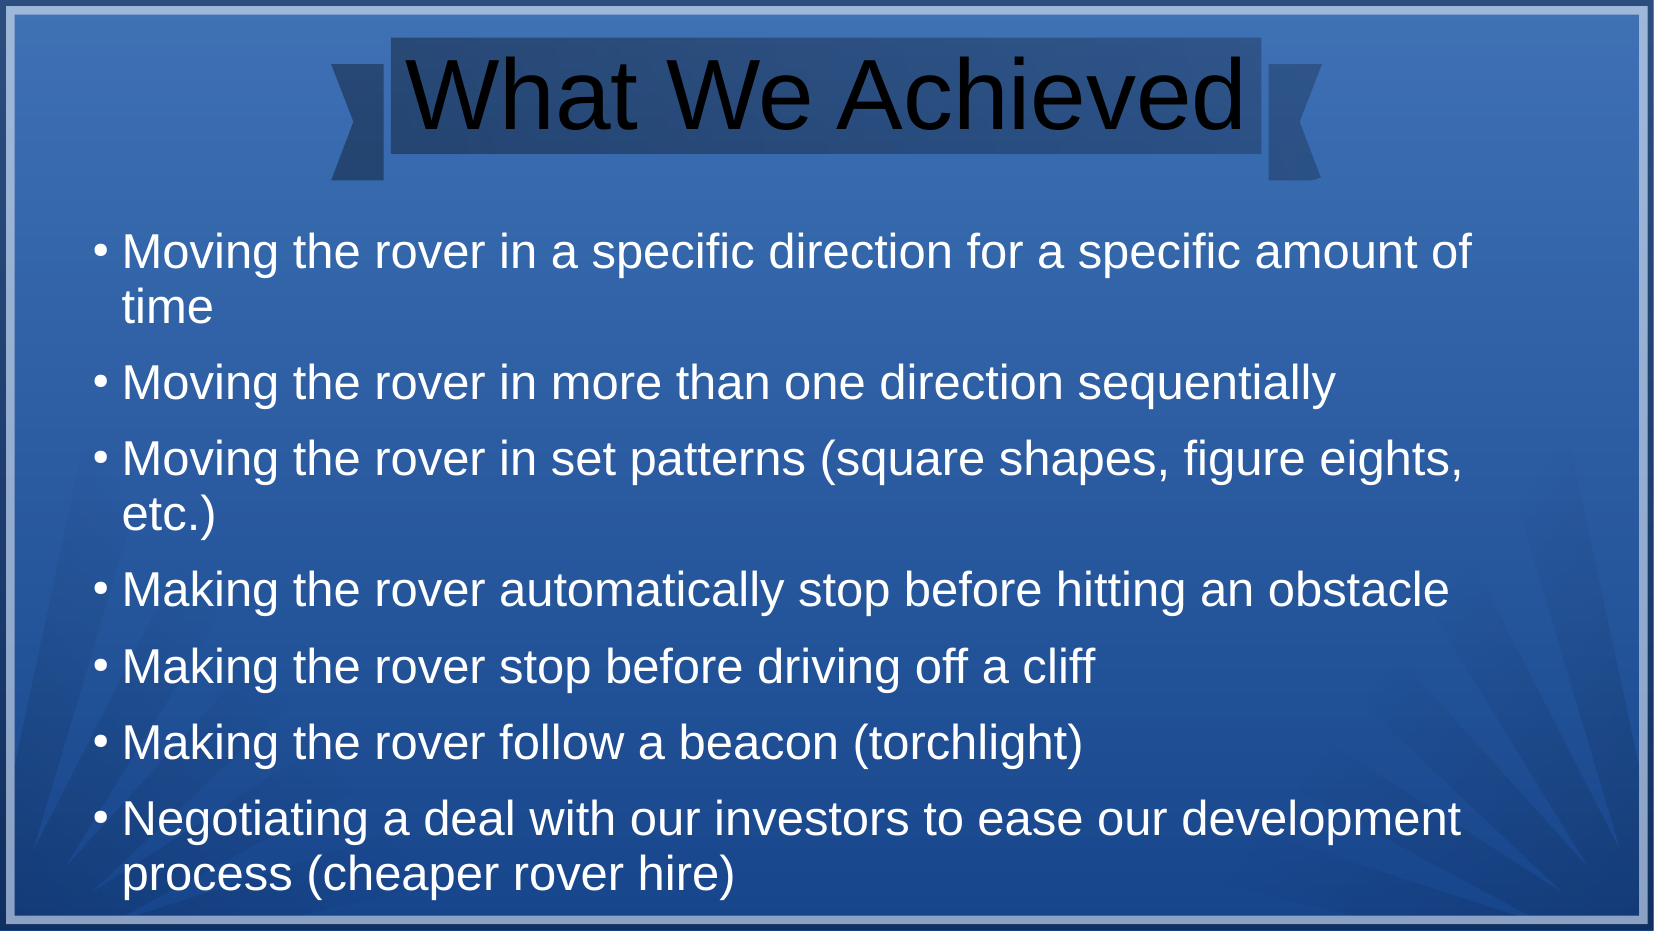

# What We Achieved
Moving the rover in a specific direction for a specific amount of time
Moving the rover in more than one direction sequentially
Moving the rover in set patterns (square shapes, figure eights, etc.)
Making the rover automatically stop before hitting an obstacle
Making the rover stop before driving off a cliff
Making the rover follow a beacon (torchlight)
Negotiating a deal with our investors to ease our development process (cheaper rover hire)